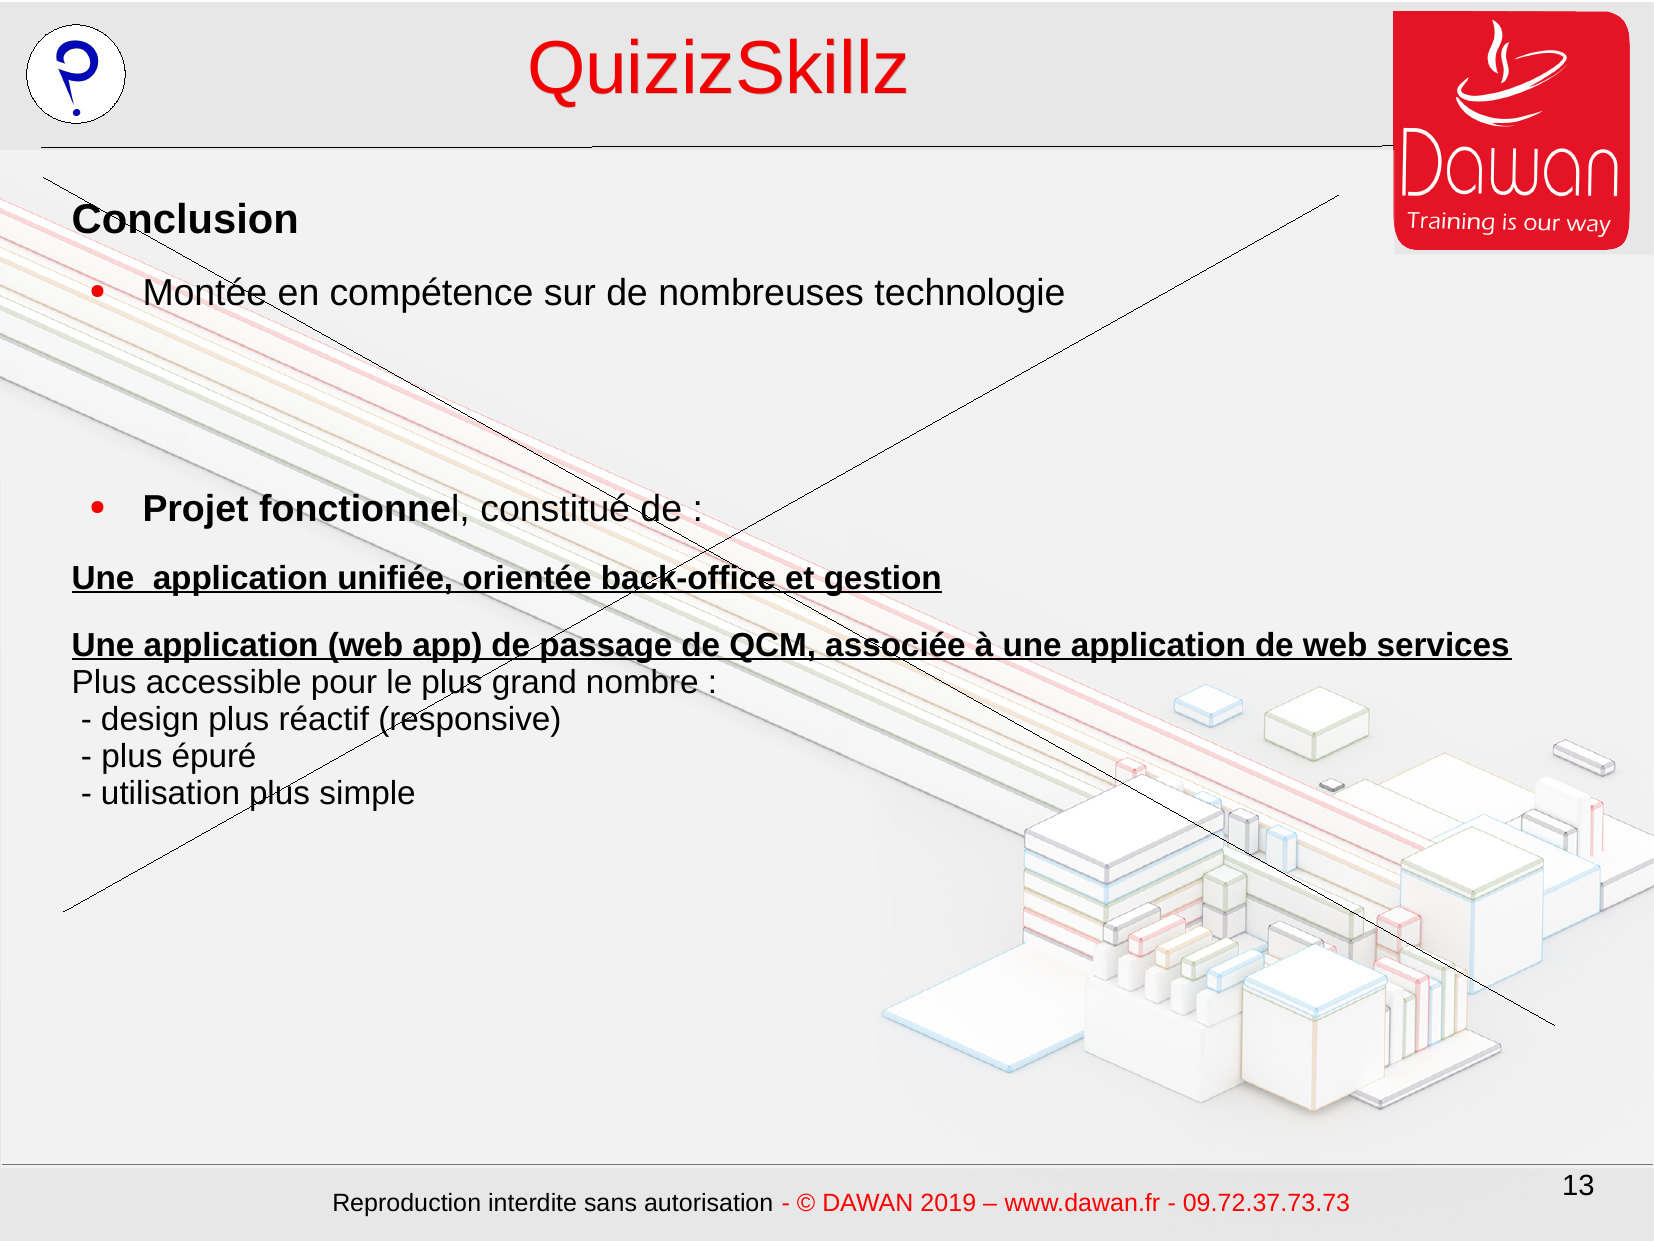

# QuizizSkillz
Conclusion
Montée en compétence sur de nombreuses technologie
Projet fonctionnel, constitué de :
Une application unifiée, orientée back-office et gestion
Une application (web app) de passage de QCM, associée à une application de web services
Plus accessible pour le plus grand nombre :
 - design plus réactif (responsive)
 - plus épuré
 - utilisation plus simple
13